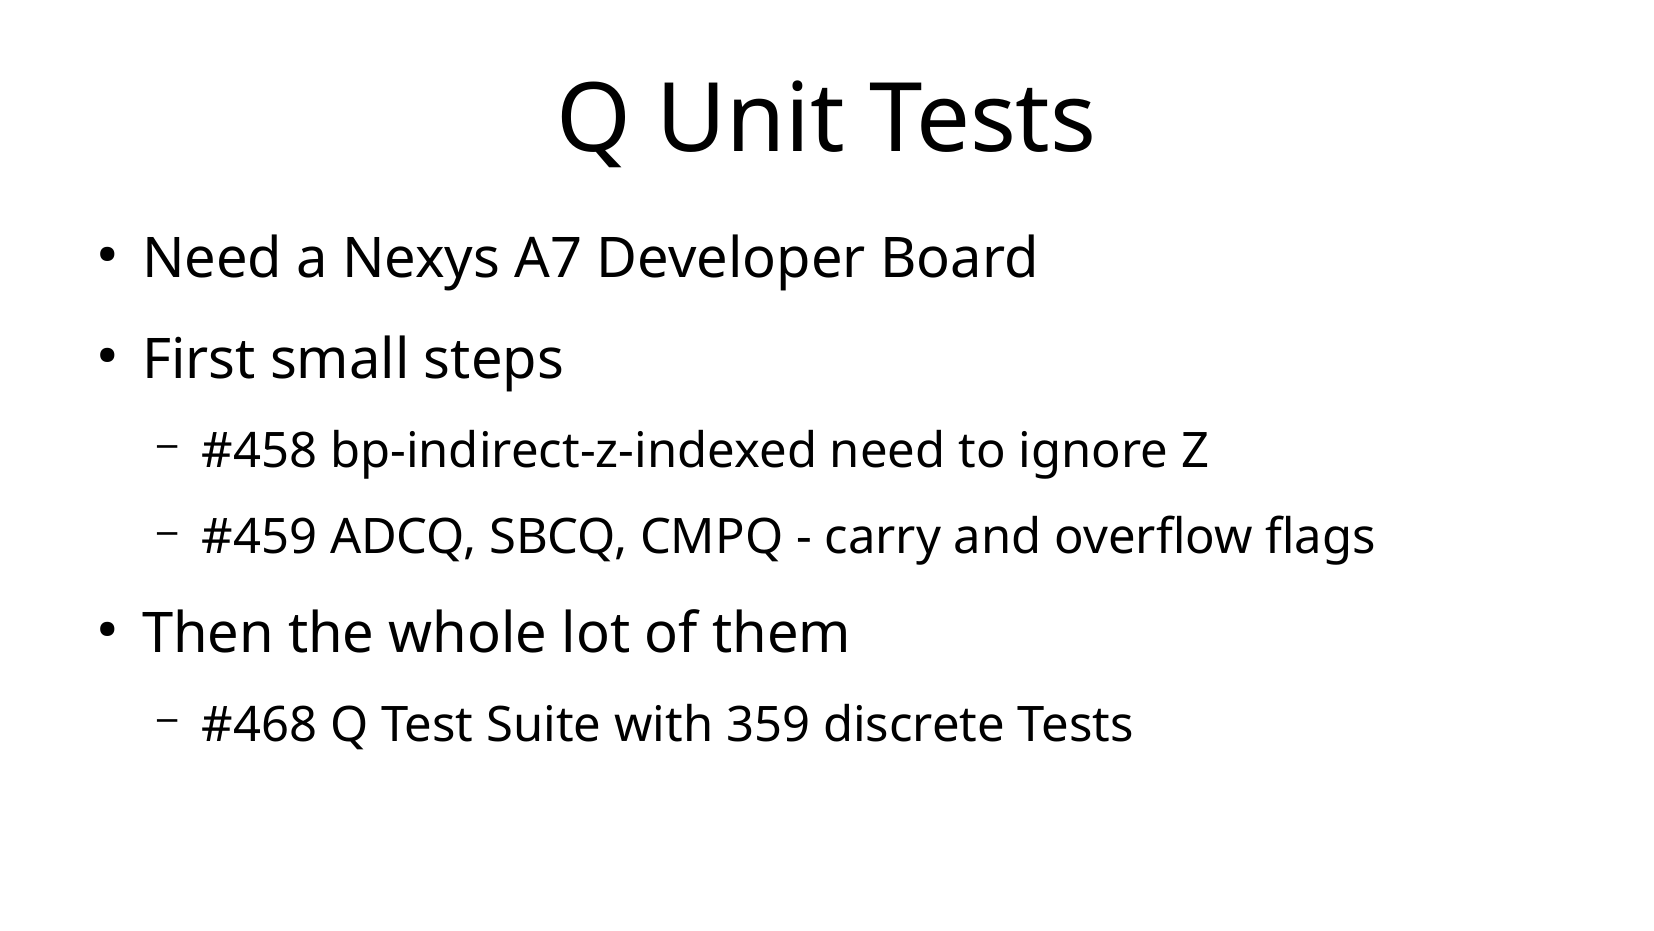

# Q Unit Tests
Need a Nexys A7 Developer Board
First small steps
#458 bp-indirect-z-indexed need to ignore Z
#459 ADCQ, SBCQ, CMPQ - carry and overflow flags
Then the whole lot of them
#468 Q Test Suite with 359 discrete Tests